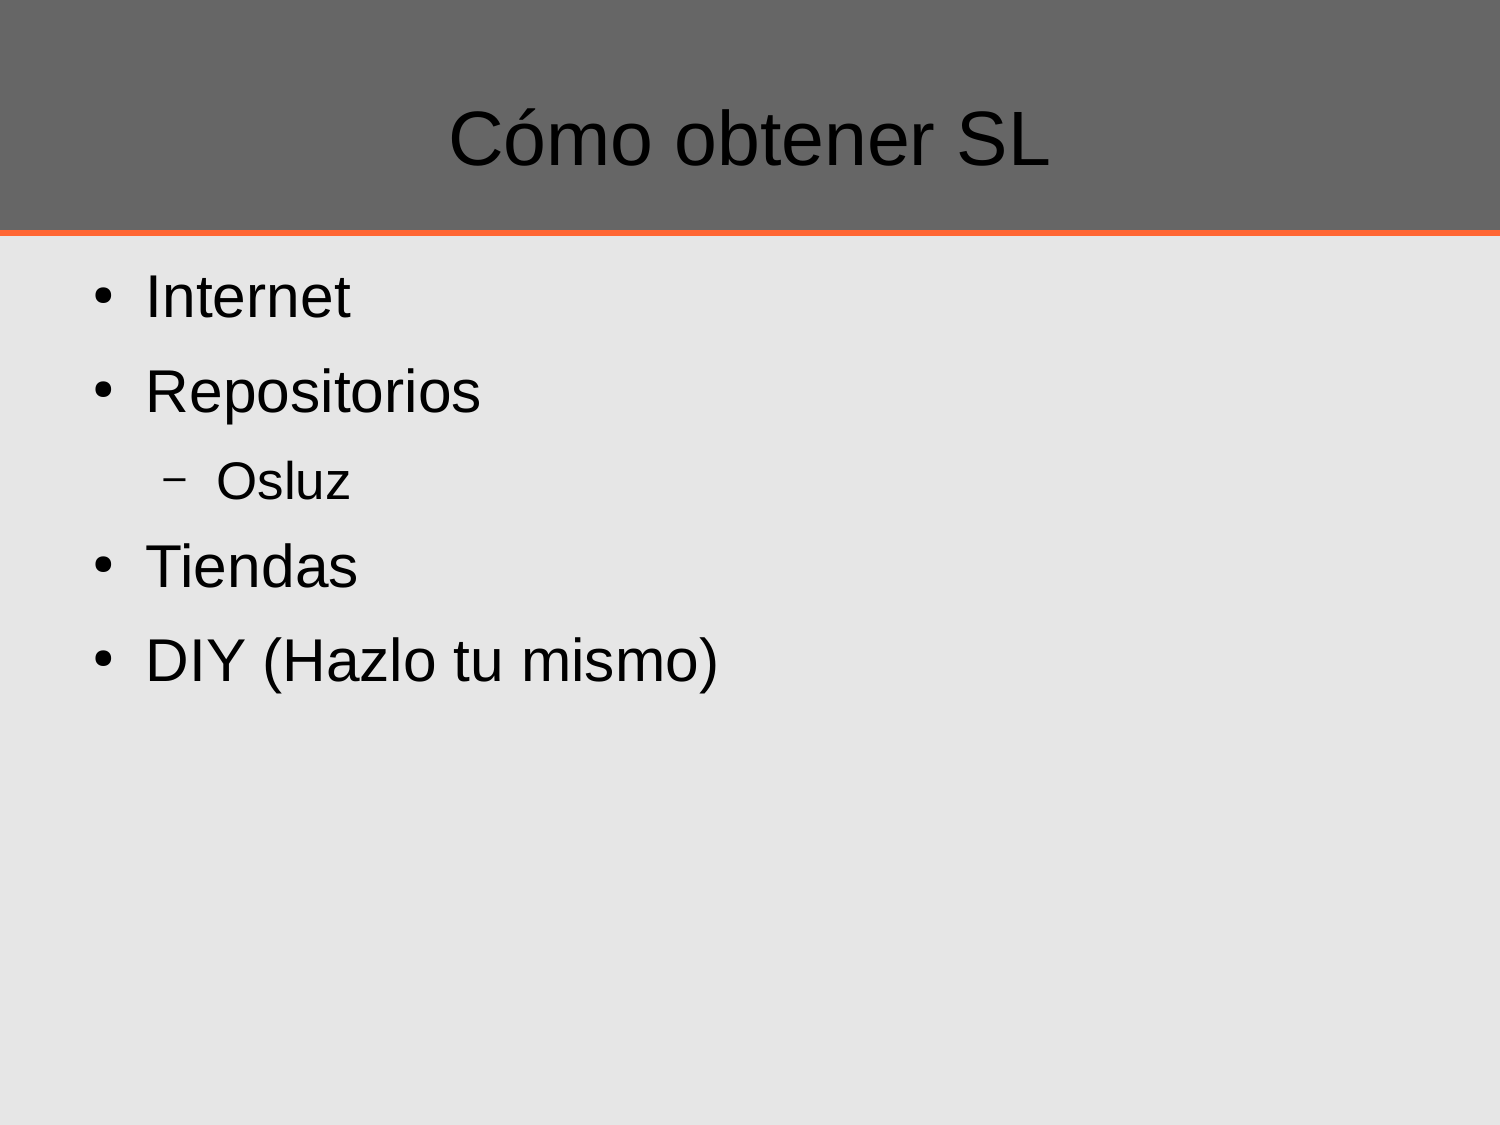

# Cómo obtener SL
Internet
Repositorios
Osluz
Tiendas
DIY (Hazlo tu mismo)